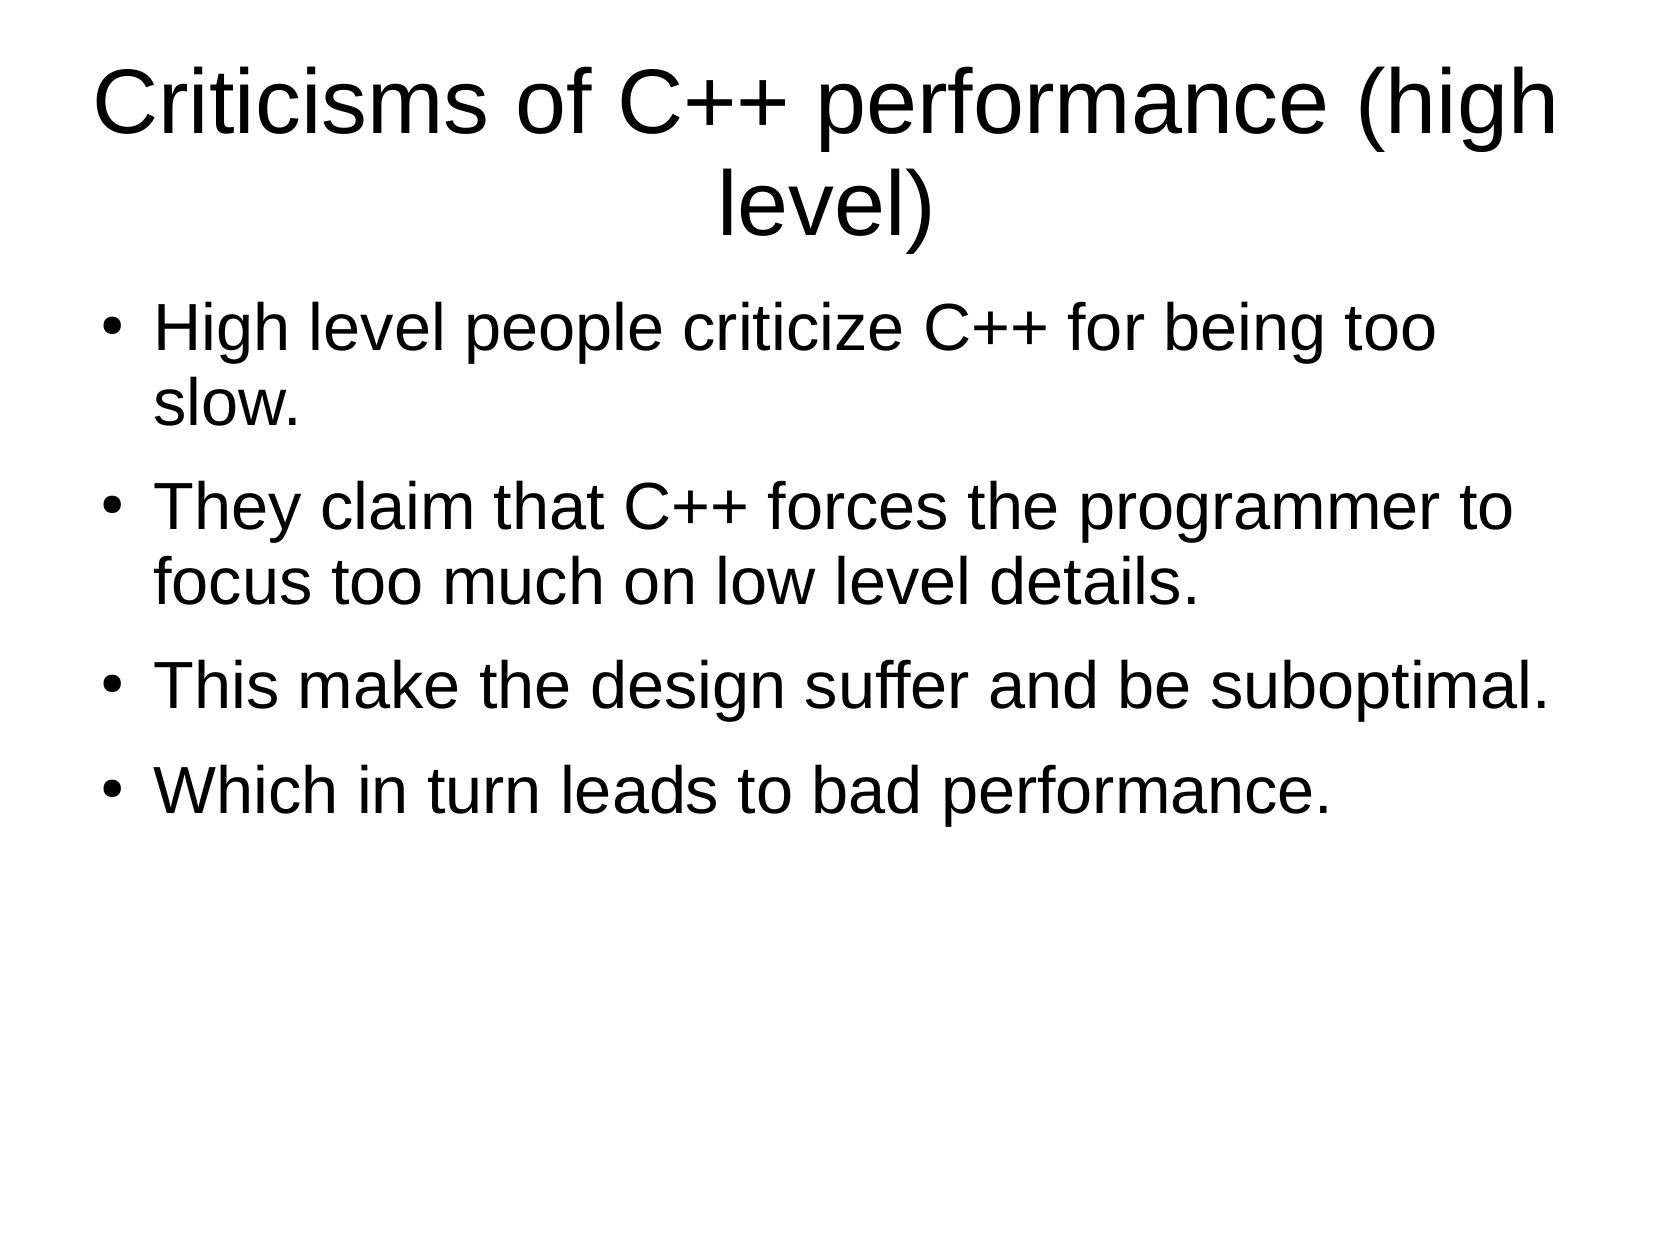

# Criticisms of C++ performance (high level)
High level people criticize C++ for being too slow.
They claim that C++ forces the programmer to focus too much on low level details.
This make the design suffer and be suboptimal.
Which in turn leads to bad performance.